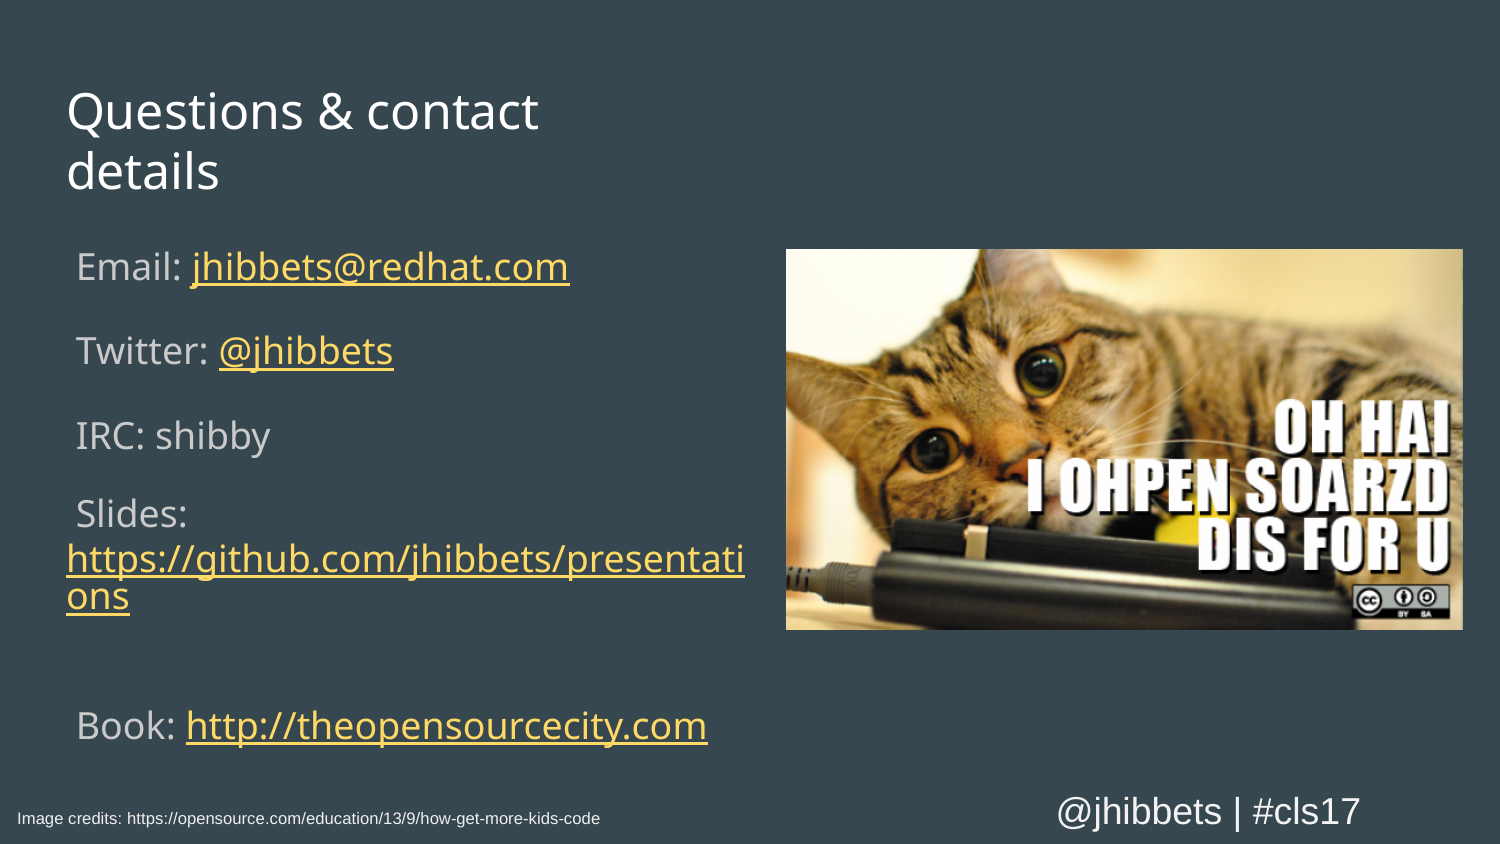

# Questions & contact details
 Email: jhibbets@redhat.com
 Twitter: @jhibbets
 IRC: shibby
 Slides: https://github.com/jhibbets/presentations
 Book: http://theopensourcecity.com
Image credits: https://opensource.com/education/13/9/how-get-more-kids-code